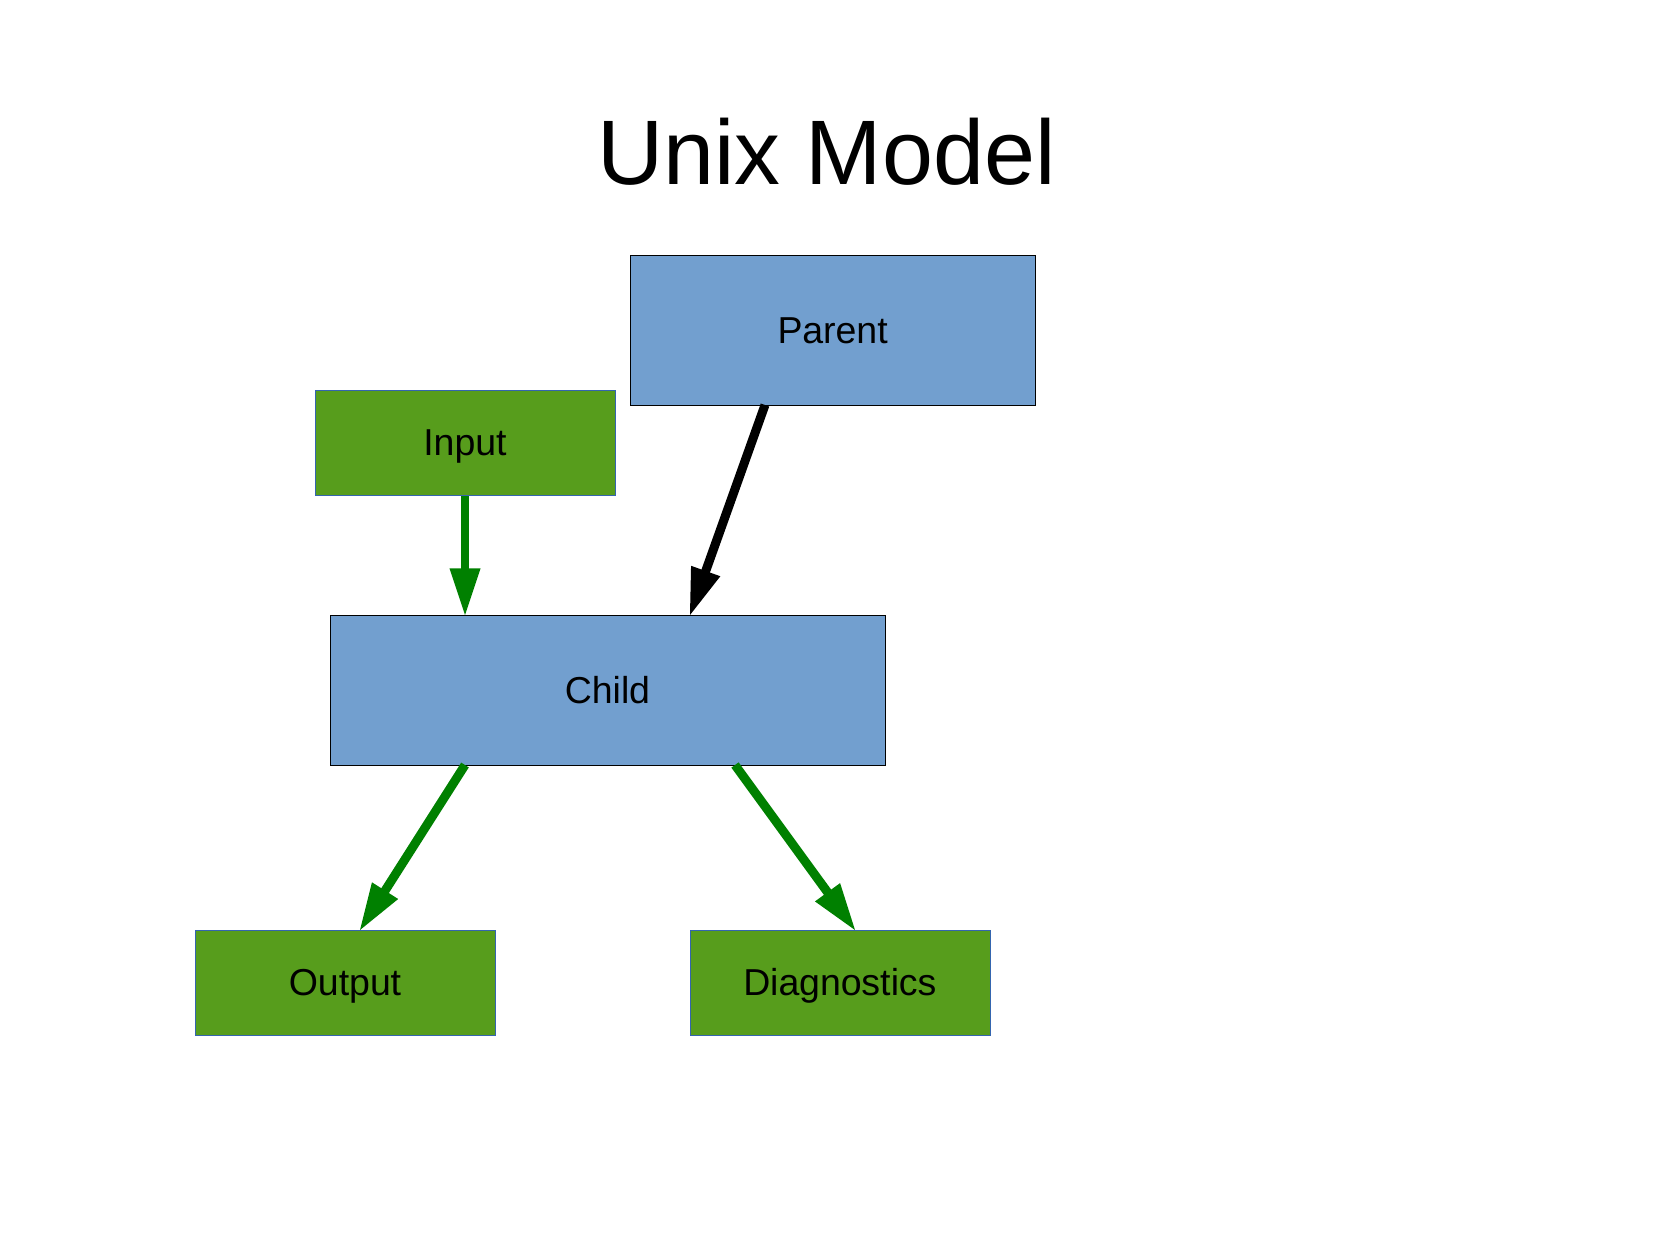

# Unix Model
Parent
Input
Child
Output
Diagnostics